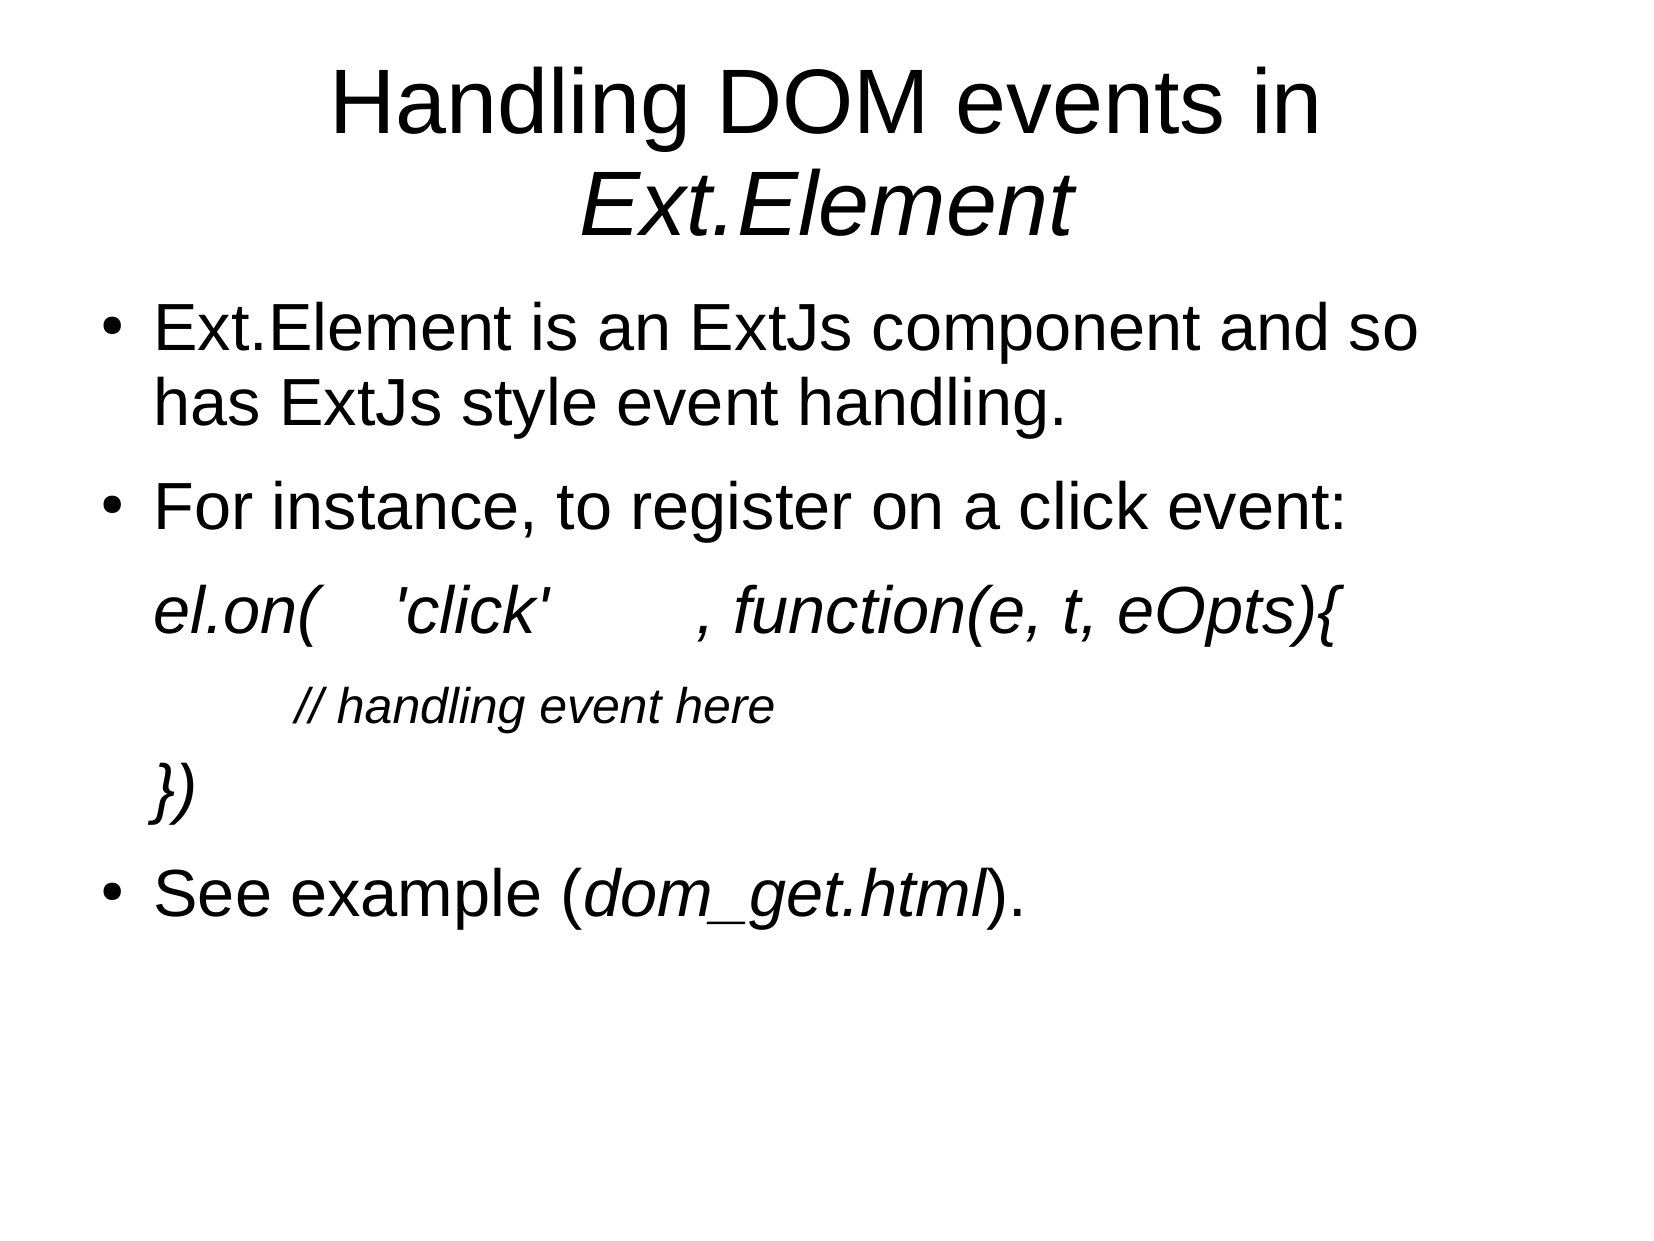

# Handling DOM events in Ext.Element
Ext.Element is an ExtJs component and so has ExtJs style event handling.
For instance, to register on a click event:
el.on( 'click' , function(e, t, eOpts){
// handling event here
})
See example (dom_get.html).